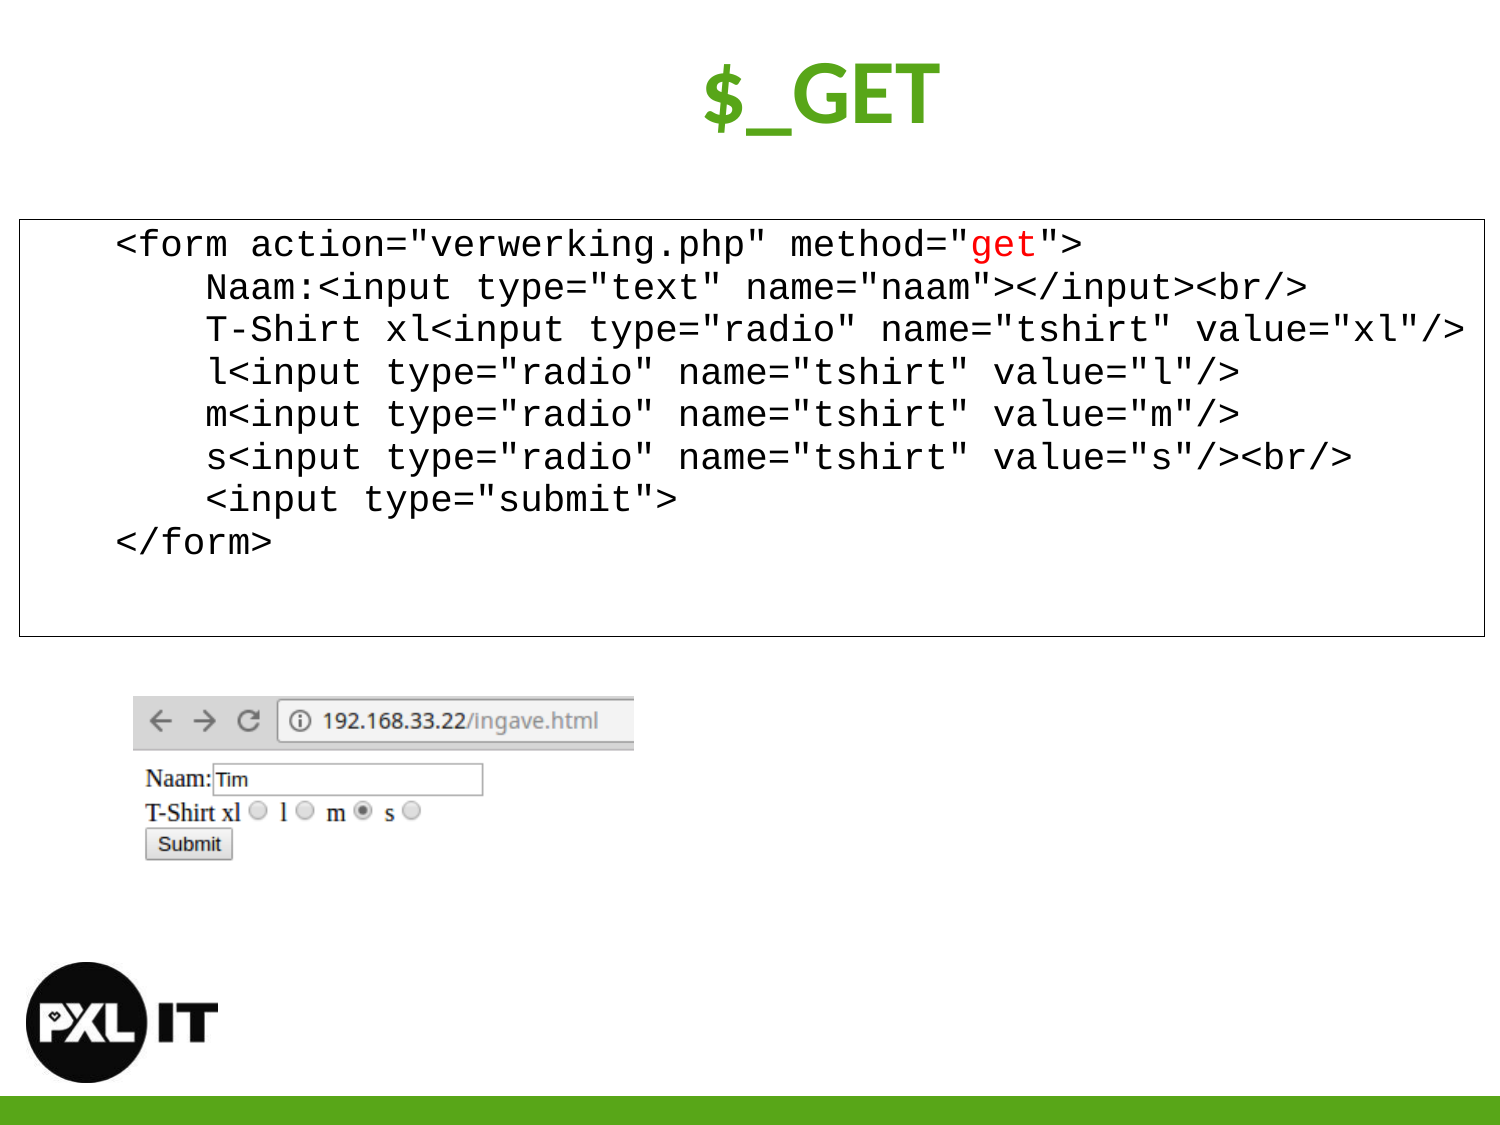

$_GET
| <form action="verwerking.php" method="get"> Naam:<input type="text" name="naam"></input><br/> T-Shirt xl<input type="radio" name="tshirt" value="xl"/> l<input type="radio" name="tshirt" value="l"/> m<input type="radio" name="tshirt" value="m"/> s<input type="radio" name="tshirt" value="s"/><br/> <input type="submit"> </form> |
| --- |